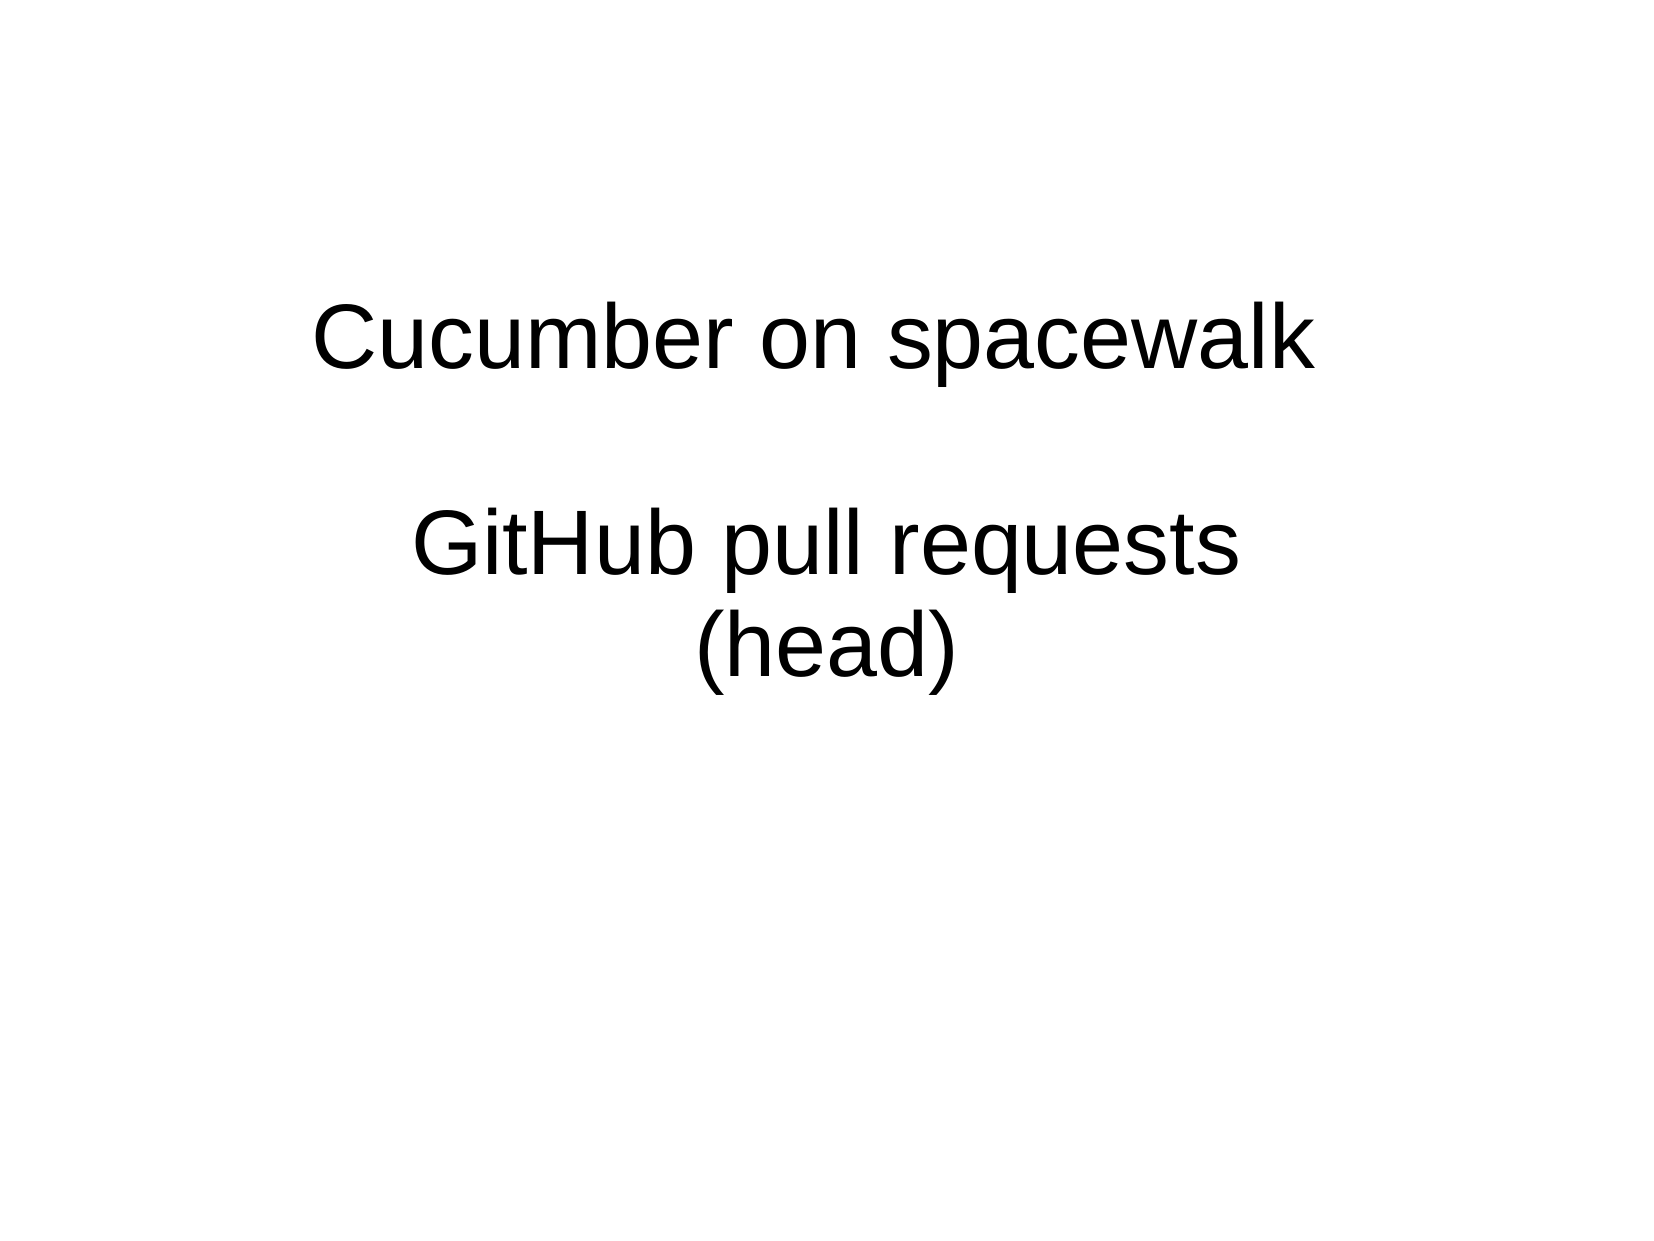

# Cucumber on spacewalk GitHub pull requests (head)